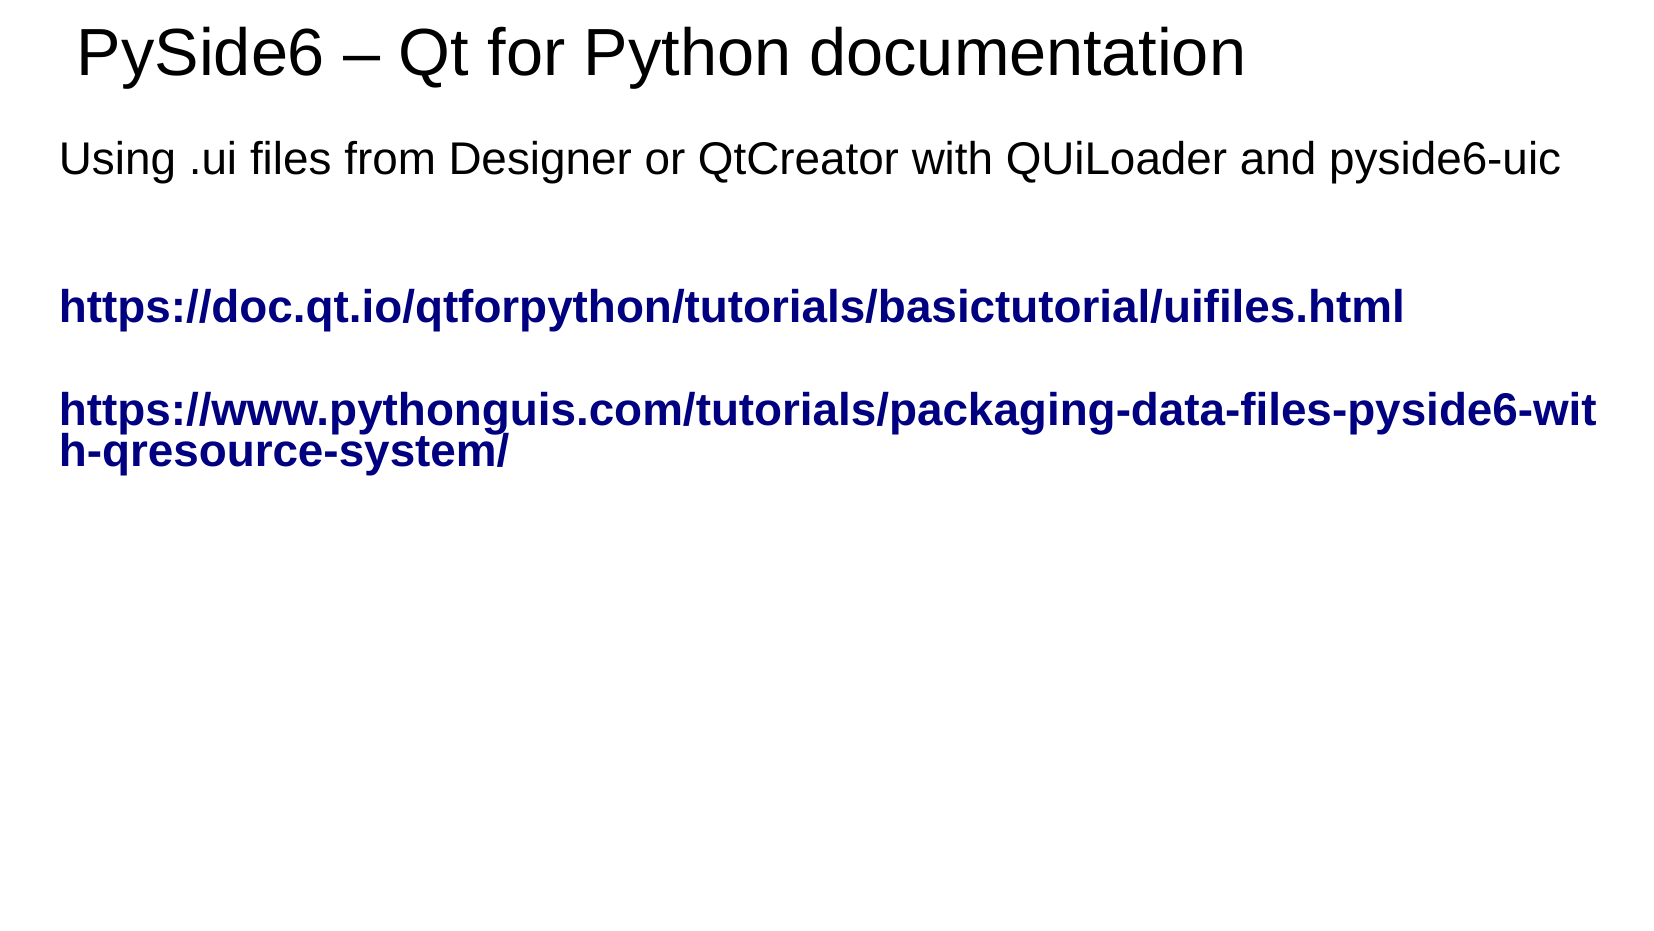

# PySide6 – Qt for Python documentation
Using .ui files from Designer or QtCreator with QUiLoader and pyside6-uic
https://doc.qt.io/qtforpython/tutorials/basictutorial/uifiles.html
https://www.pythonguis.com/tutorials/packaging-data-files-pyside6-with-qresource-system/